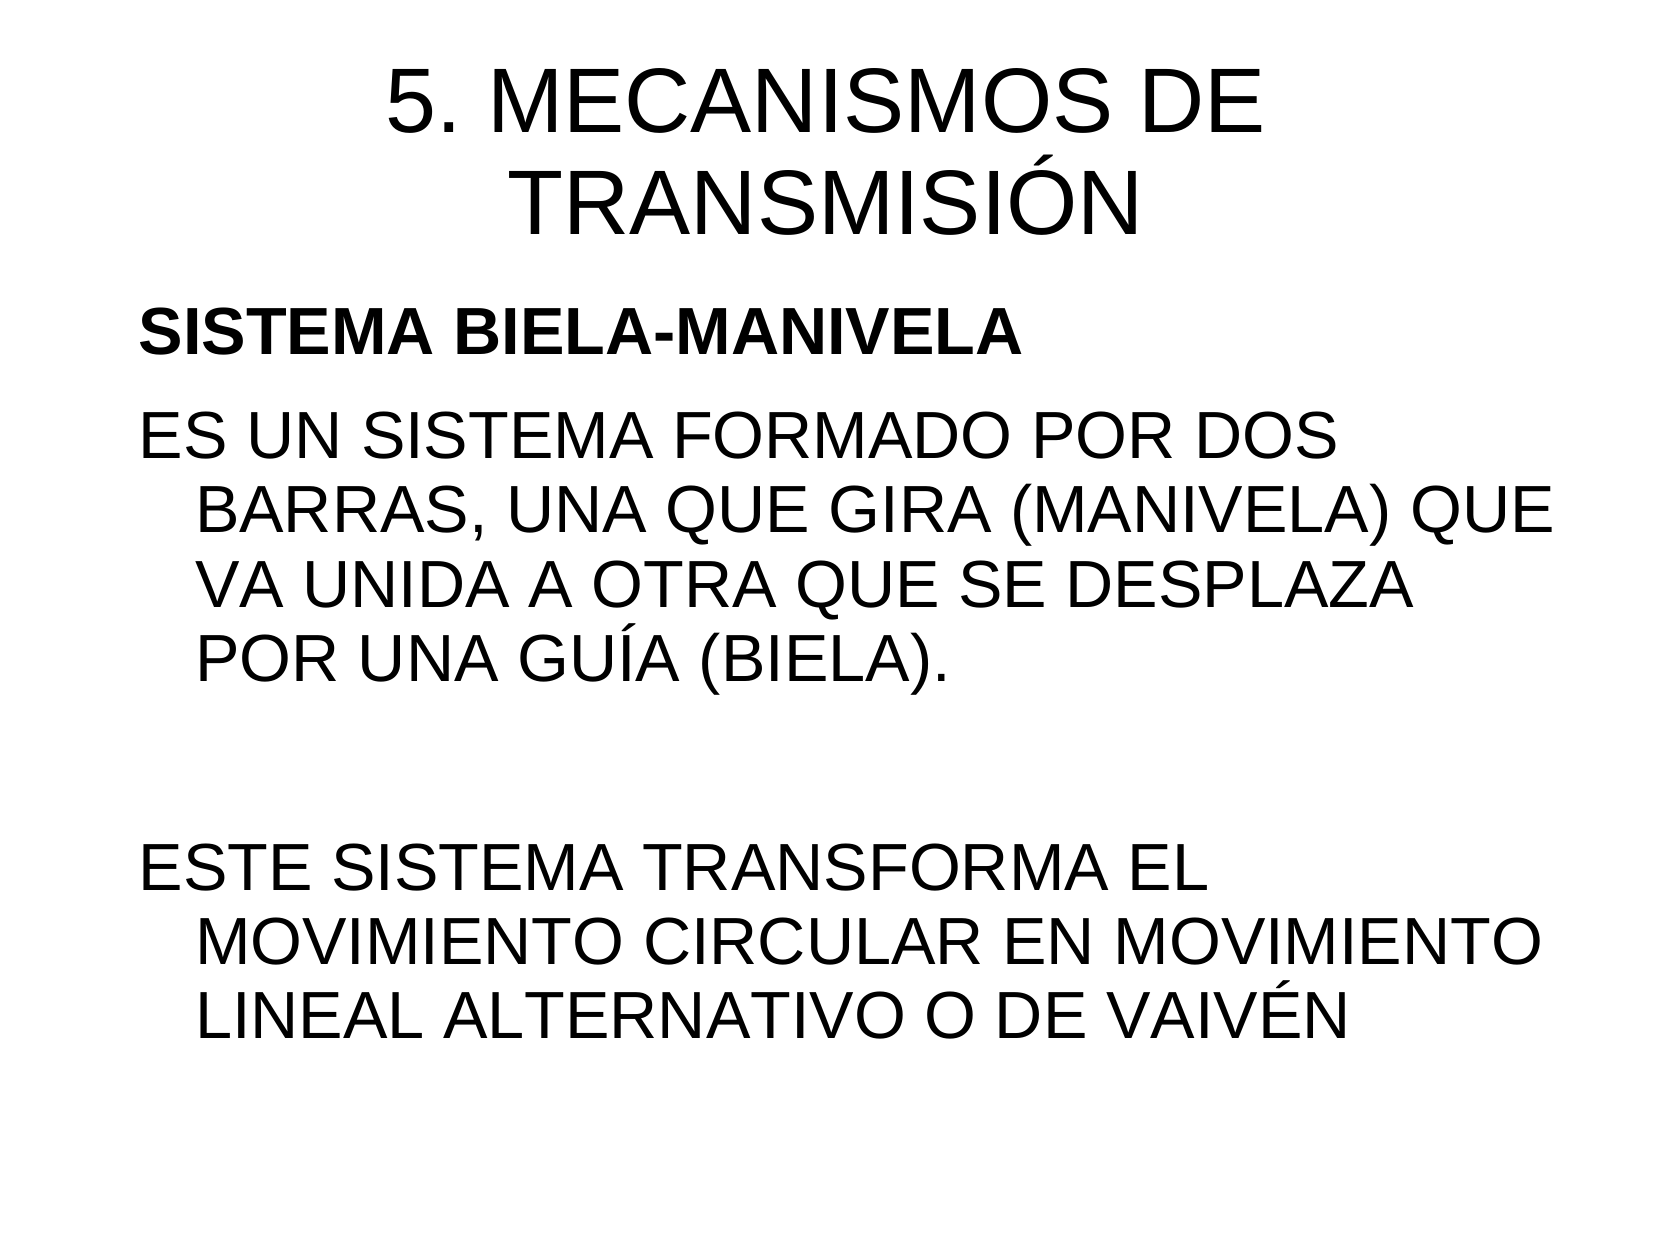

# 5. MECANISMOS DE TRANSMISIÓN
SISTEMA BIELA-MANIVELA
ES UN SISTEMA FORMADO POR DOS BARRAS, UNA QUE GIRA (MANIVELA) QUE VA UNIDA A OTRA QUE SE DESPLAZA POR UNA GUÍA (BIELA).
ESTE SISTEMA TRANSFORMA EL MOVIMIENTO CIRCULAR EN MOVIMIENTO LINEAL ALTERNATIVO O DE VAIVÉN